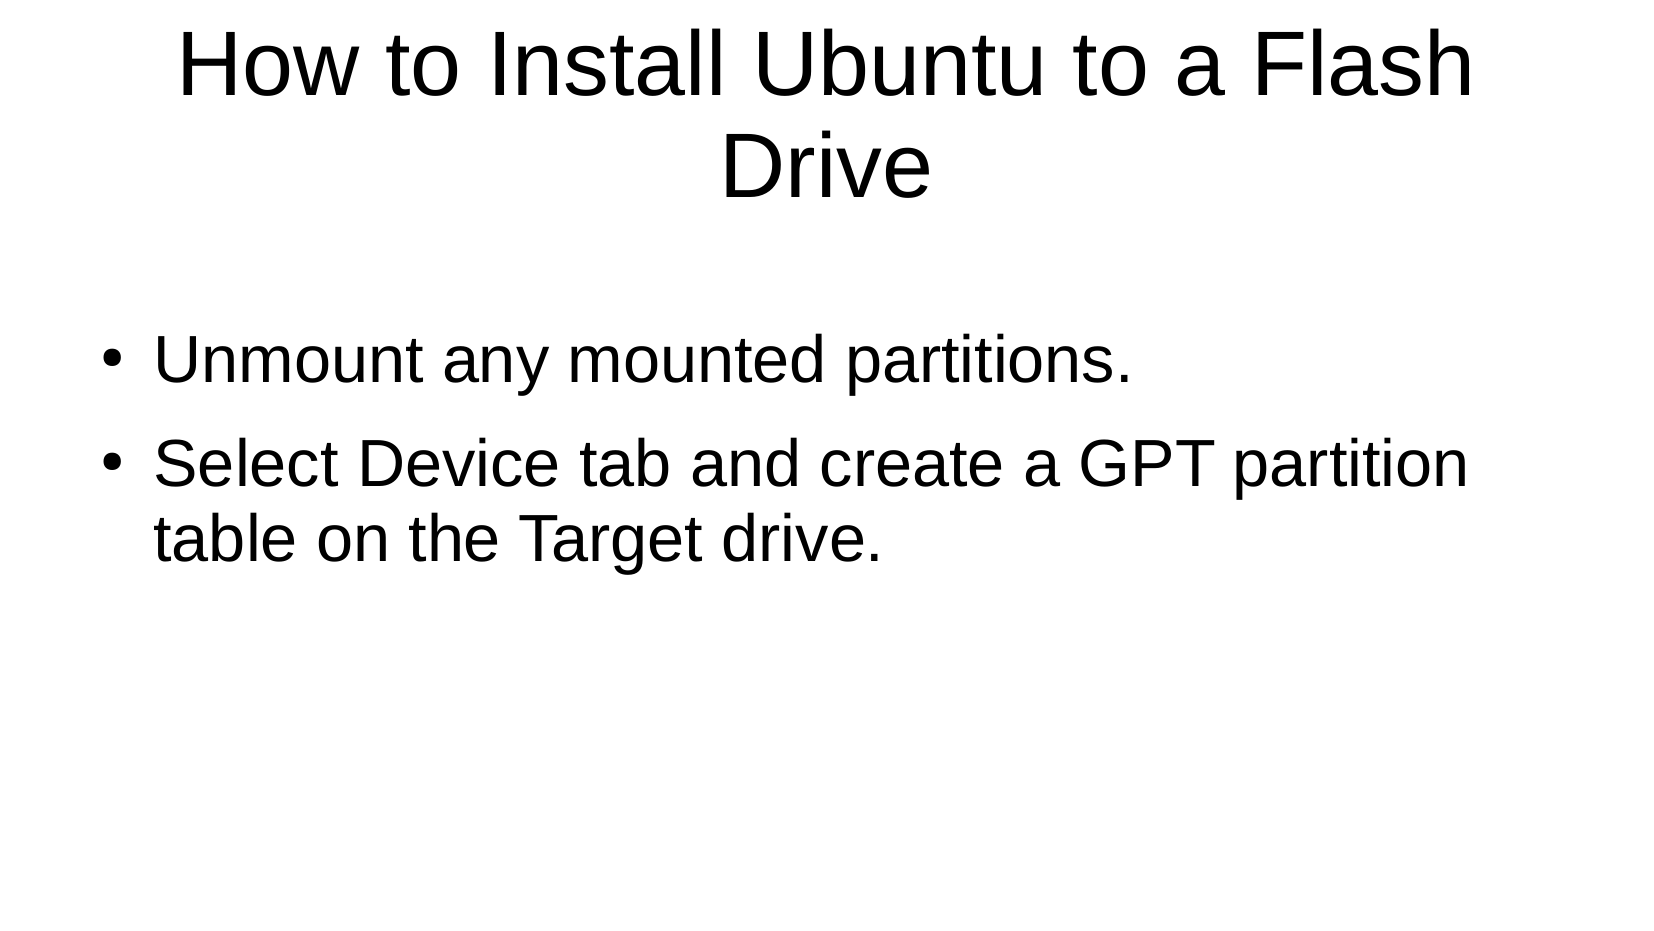

# How to Install Ubuntu to a Flash Drive
Unmount any mounted partitions.
Select Device tab and create a GPT partition table on the Target drive.